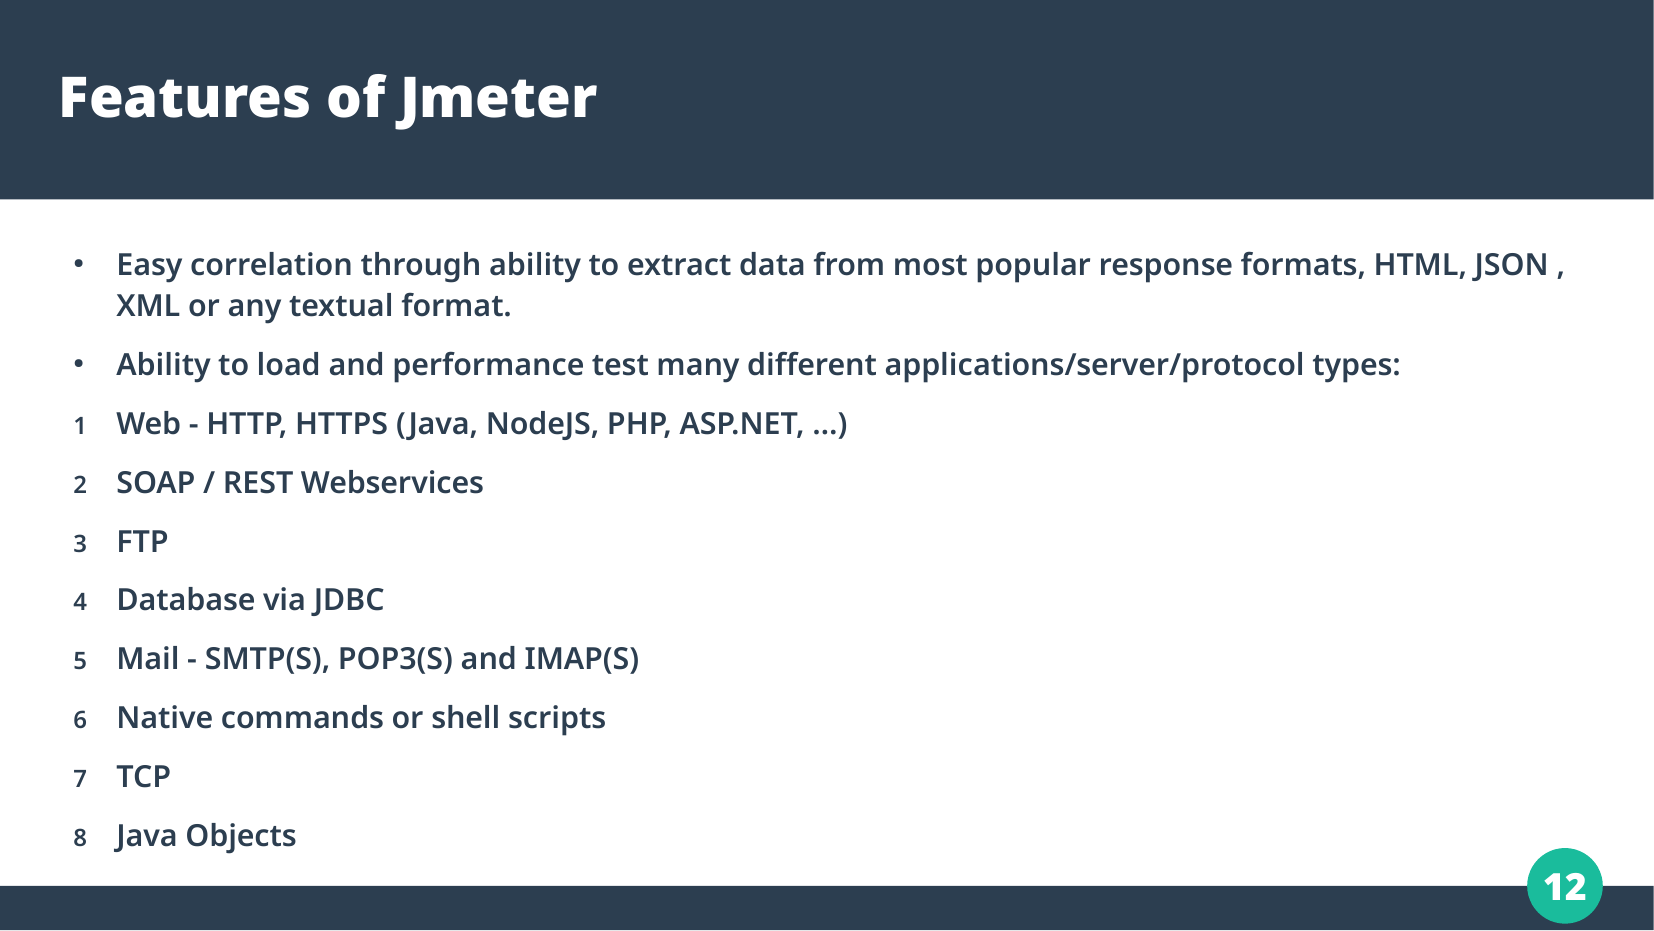

# Features of Jmeter
Easy correlation through ability to extract data from most popular response formats, HTML, JSON , XML or any textual format.
Ability to load and performance test many different applications/server/protocol types:
Web - HTTP, HTTPS (Java, NodeJS, PHP, ASP.NET, …)
SOAP / REST Webservices
FTP
Database via JDBC
Mail - SMTP(S), POP3(S) and IMAP(S)
Native commands or shell scripts
TCP
Java Objects